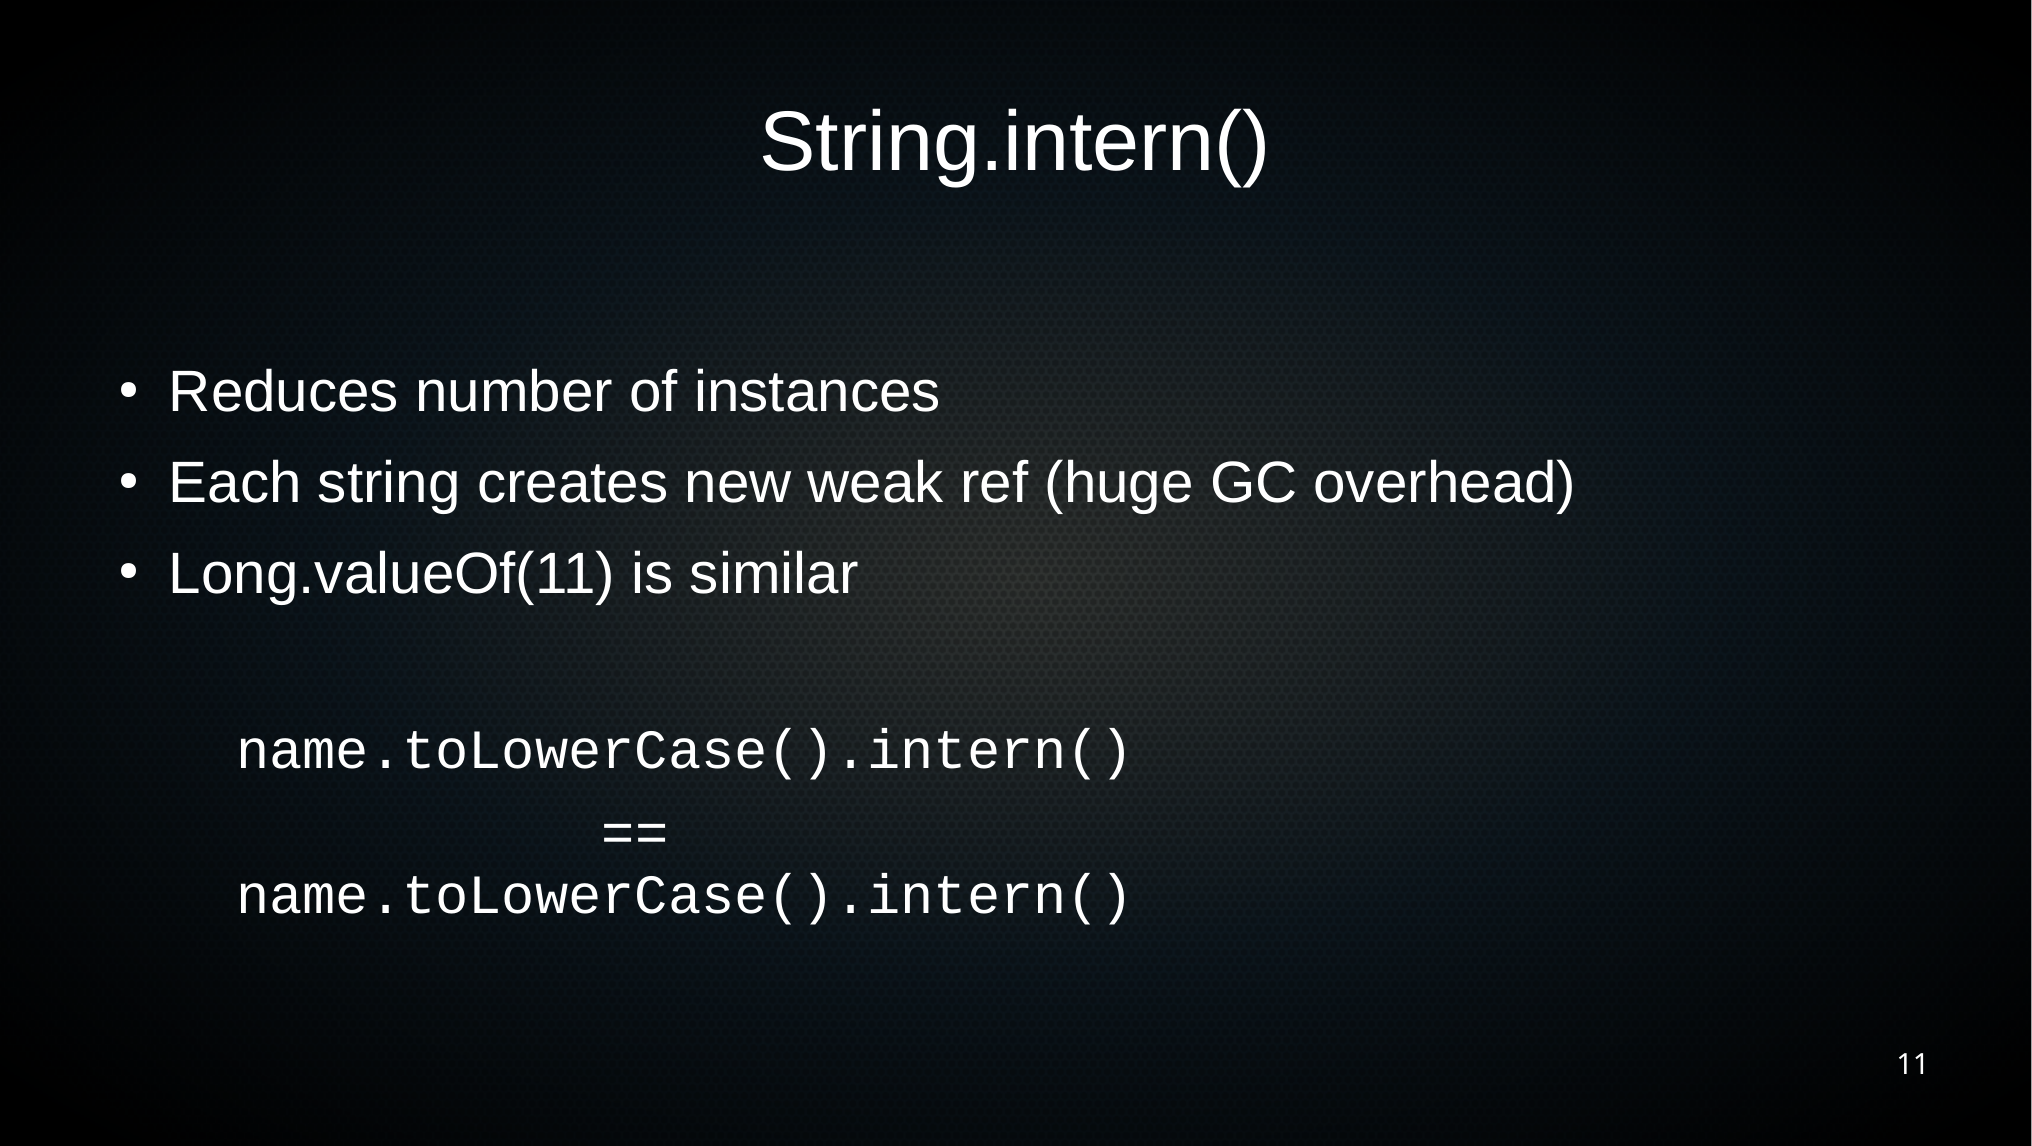

# String.intern()
Reduces number of instances
Each string creates new weak ref (huge GC overhead)
Long.valueOf(11) is similar
name.toLowerCase().intern()
 ==
name.toLowerCase().intern()
11